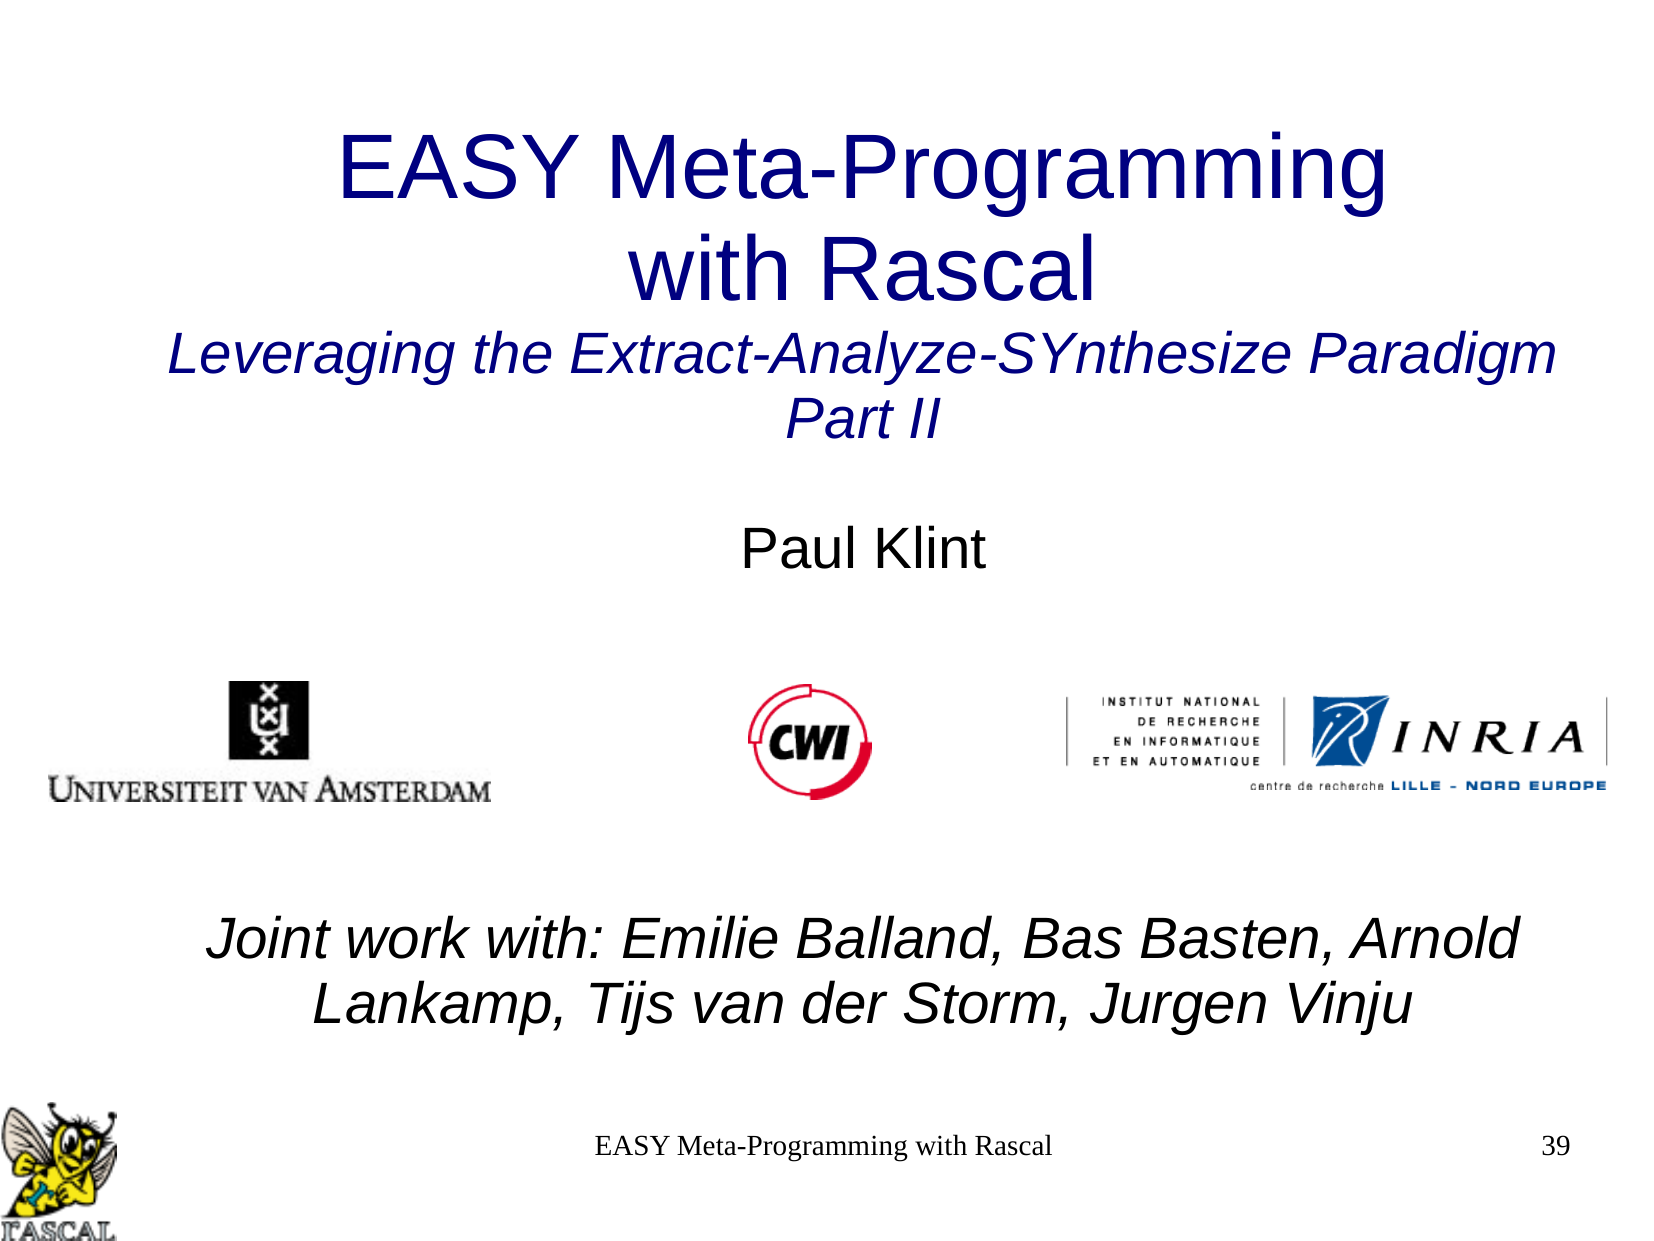

# EASY Meta-Programming with Rascal Leveraging the Extract-Analyze-SYnthesize Paradigm Part II Paul Klint Joint work with: Emilie Balland, Bas Basten, Arnold Lankamp, Tijs van der Storm, Jurgen Vinju
39